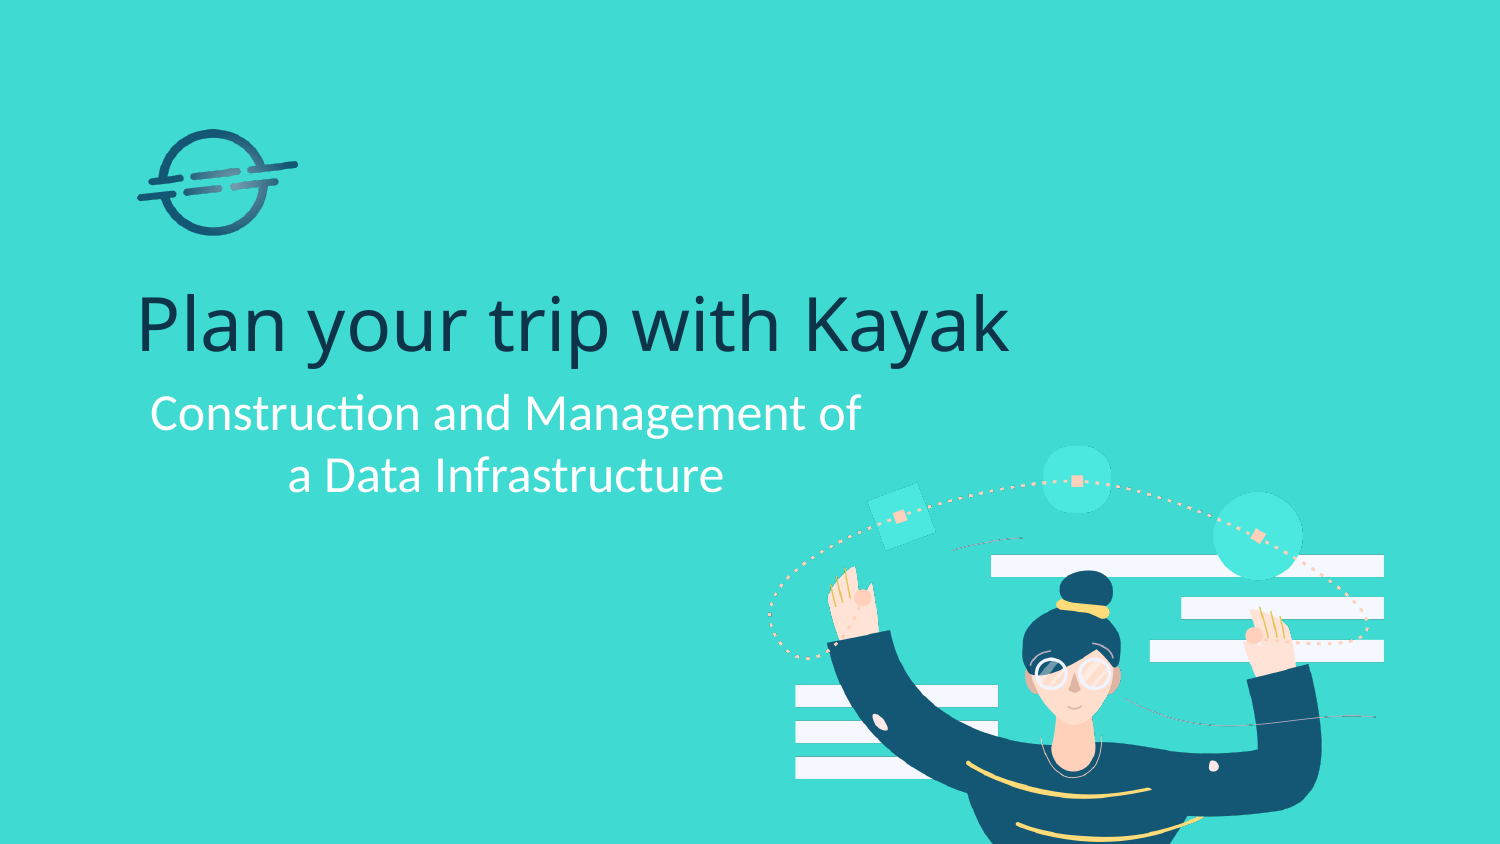

# Plan your trip with Kayak
Construction and Management of a Data Infrastructure